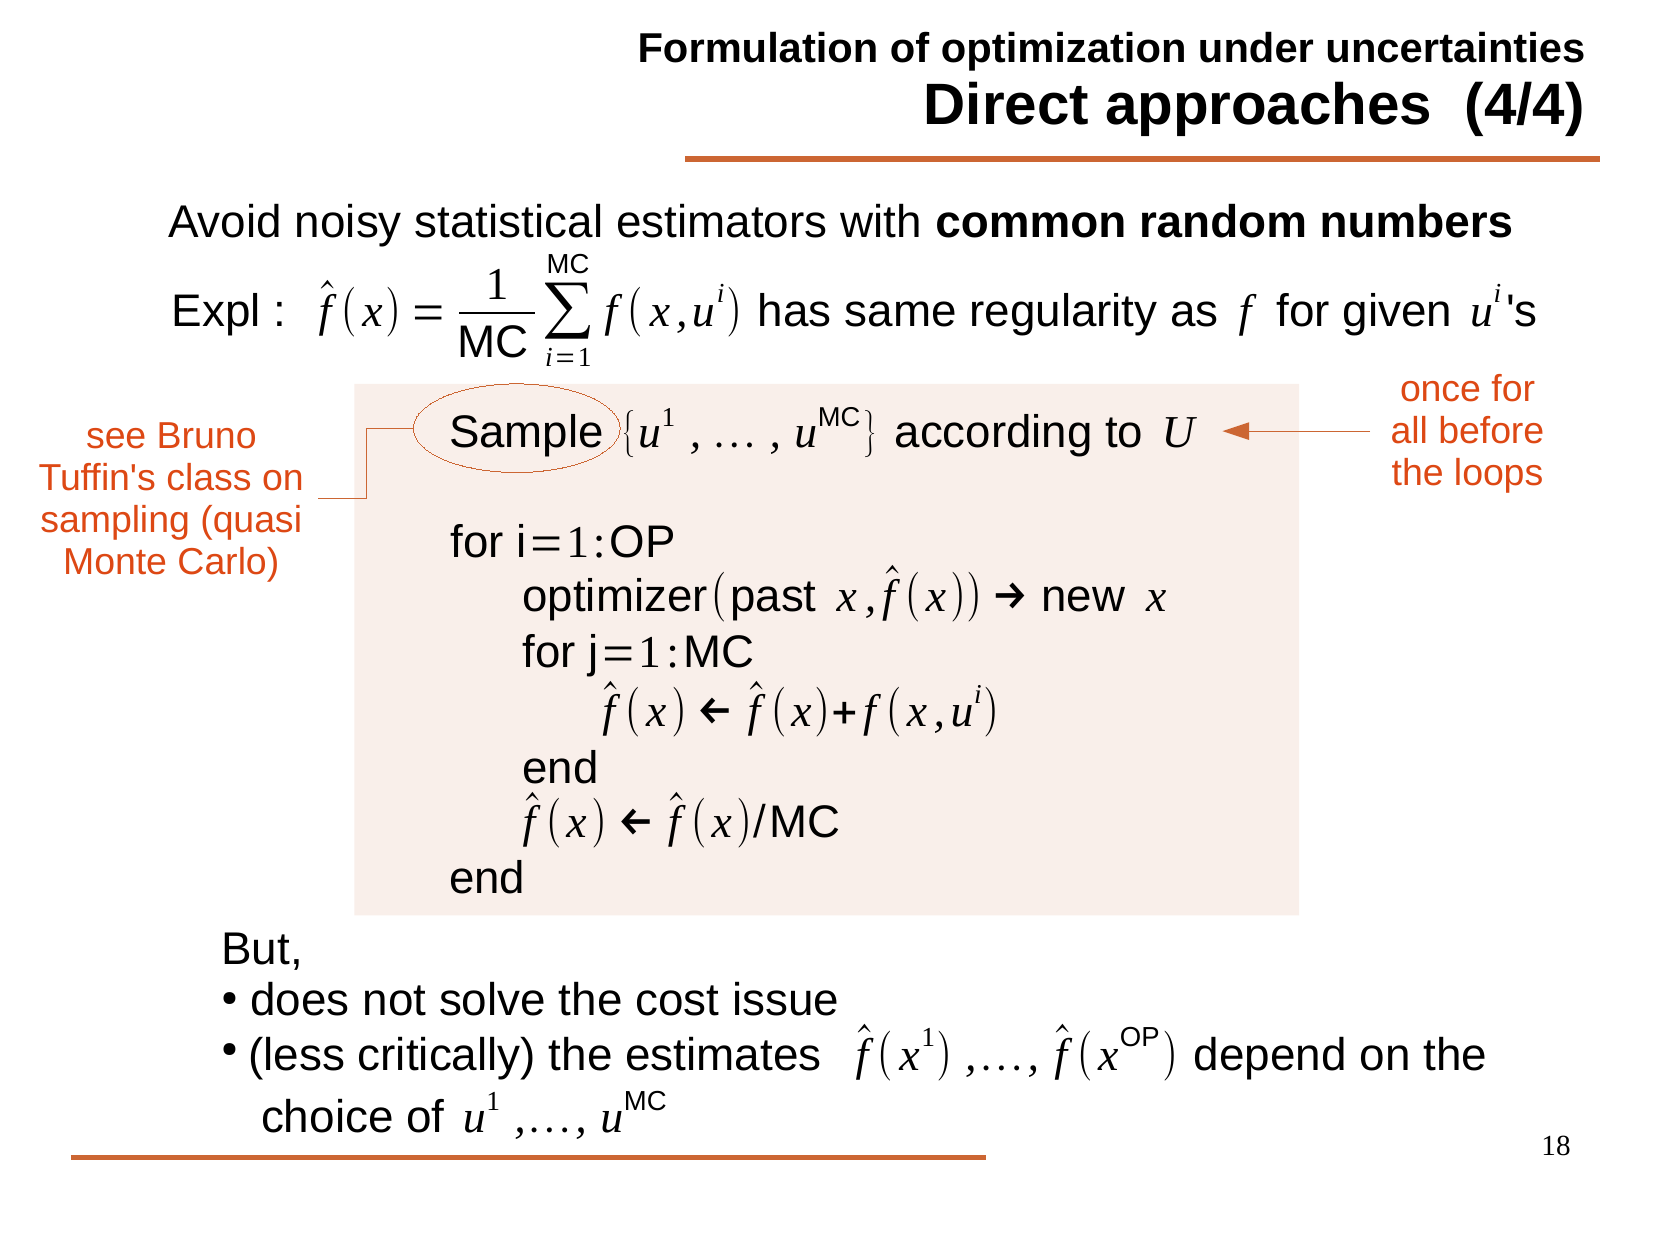

Formulation of optimization under uncertainties
Direct approaches (4/4)
Avoid noisy statistical estimators with common random numbers
once for all before the loops
see Bruno Tuffin's class on sampling (quasi Monte Carlo)
But,
 does not solve the cost issue
18